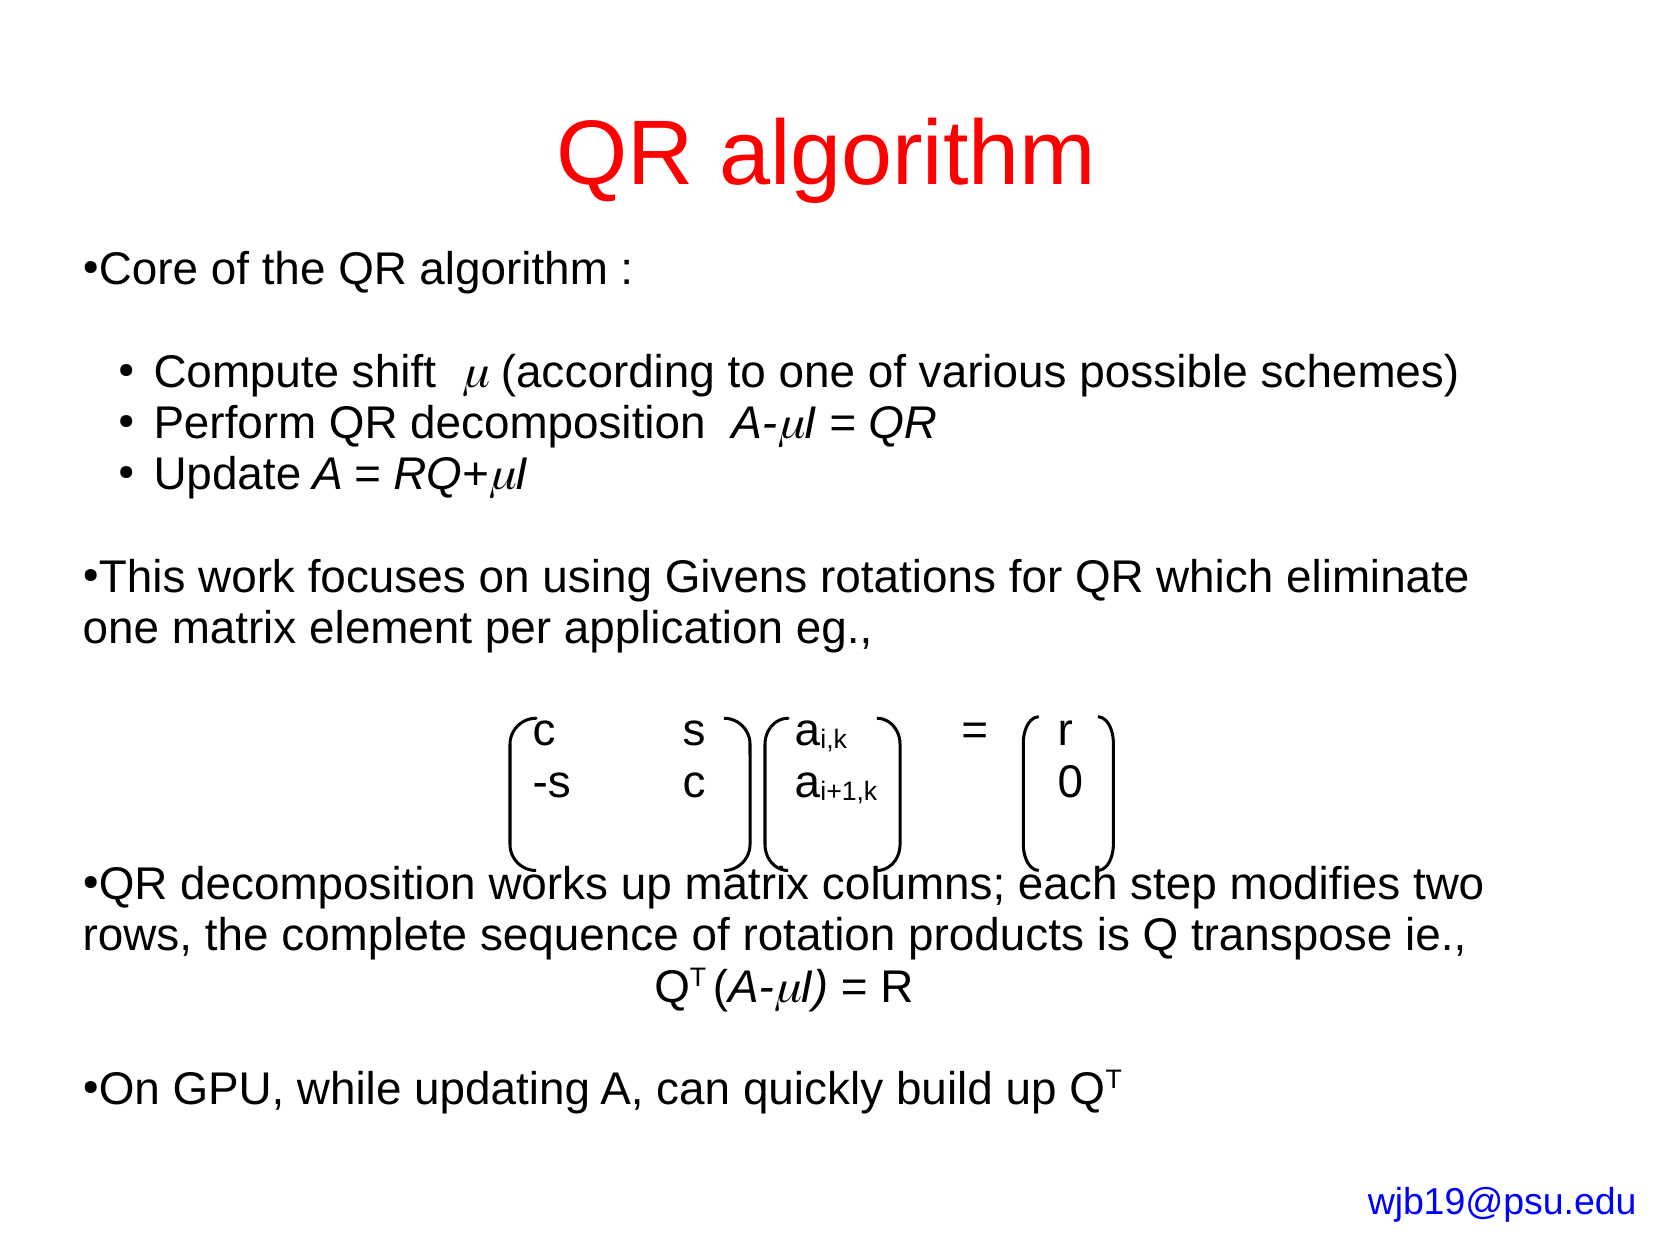

# QR algorithm
Core of the QR algorithm :
Compute shift m (according to one of various possible schemes)
Perform QR decomposition A-μI = QR
Update A = RQ+μI
This work focuses on using Givens rotations for QR which eliminate one matrix element per application eg.,
						c		s ai,k =	r
						-s		c ai+1,k 		0
QR decomposition works up matrix columns; each step modifies two rows, the complete sequence of rotation products is Q transpose ie.,
QT (A-μI) = R
On GPU, while updating A, can quickly build up QT
wjb19@psu.edu